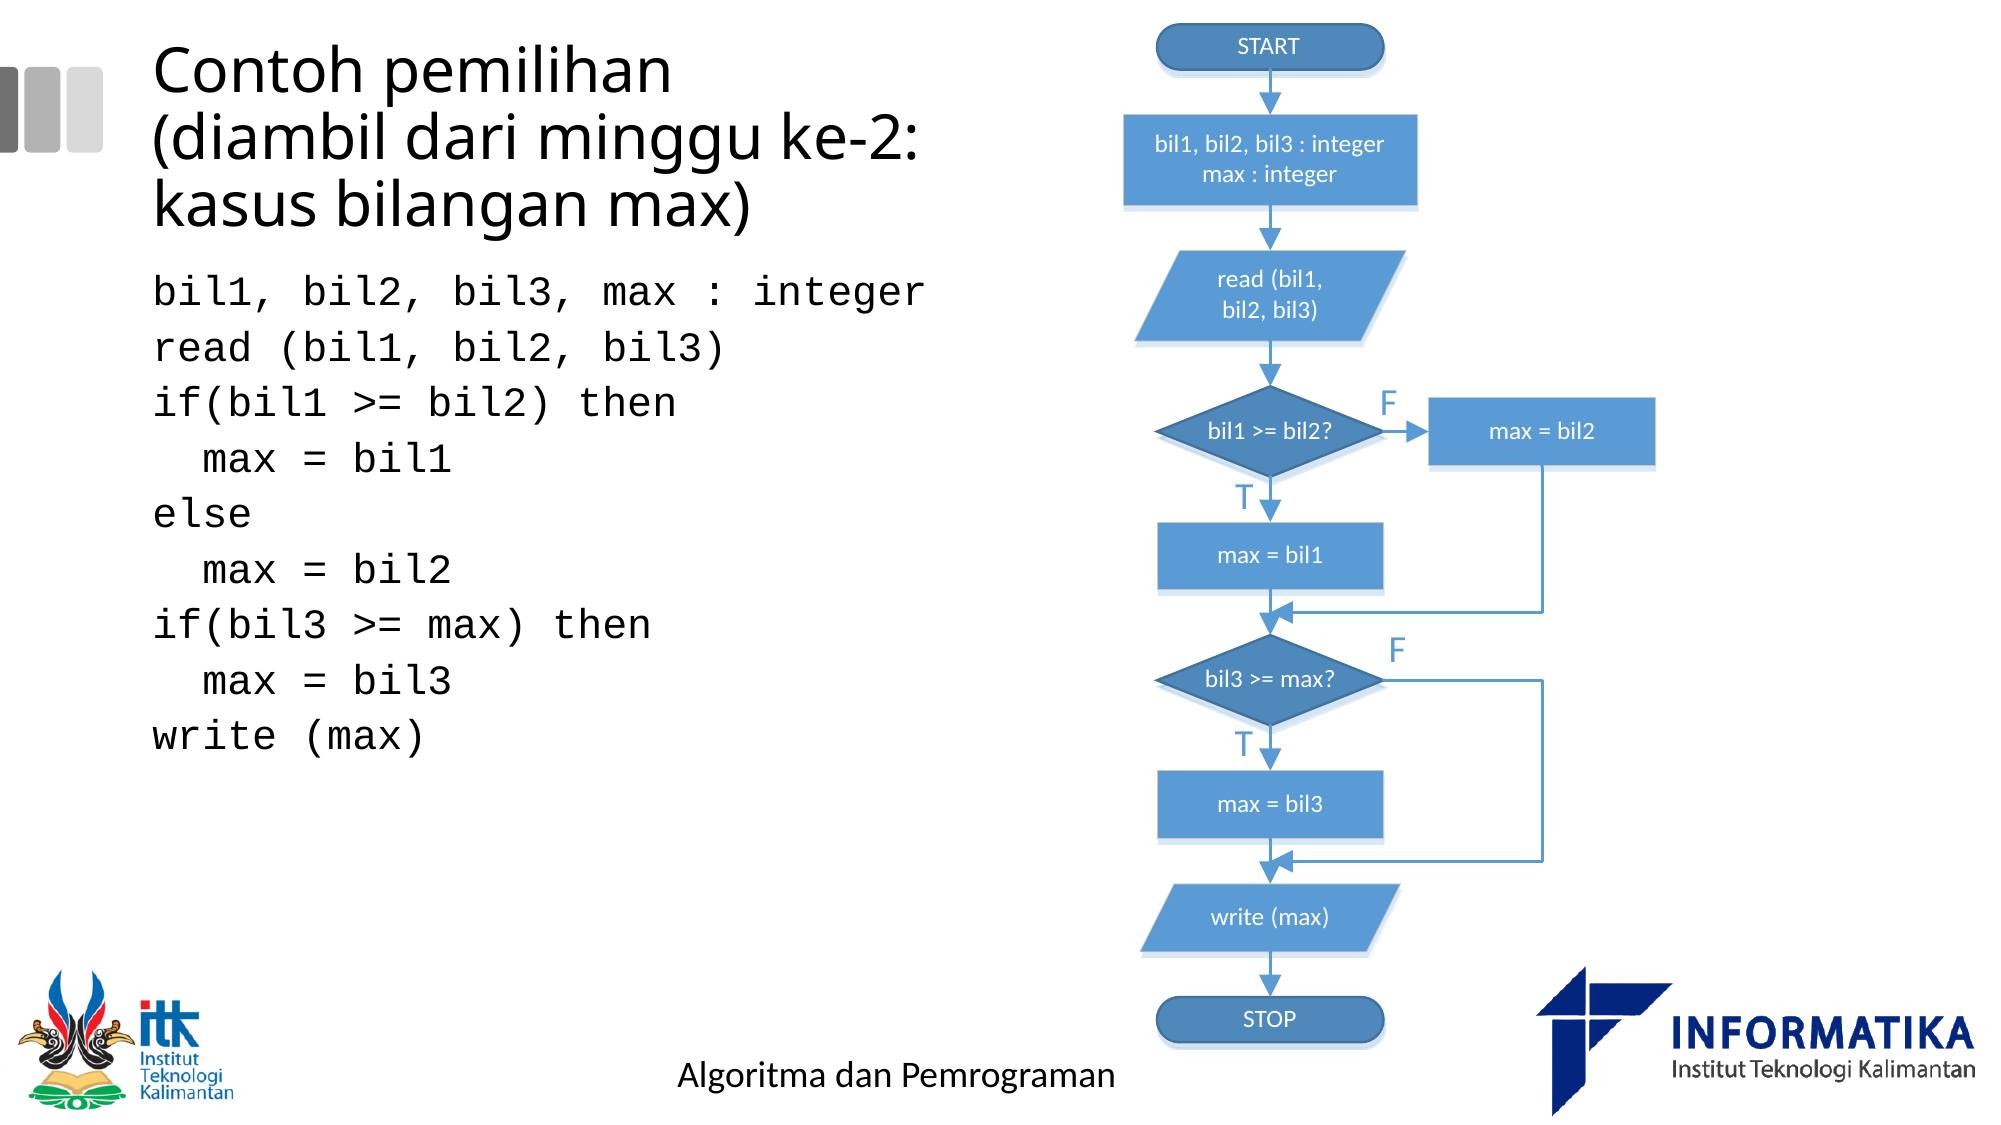

Contoh pemilihan
(diambil dari minggu ke-2:
kasus bilangan max)
START
bil
1
,
bil
2
,
bil
3
:
integer
max
:
integer
bil1, bil2, bil3, max : integer
read (bil1, bil2, bil3)
if(bil1 >= bil2) then
 max = bil1
else
 max = bil2
if(bil3 >= max) then
 max = bil3
write (max)
read
(
bil
1
,
bil
2
,
bil
3
)
F
bil
1
>
=
bil
2
?
max
=
bil
2
T
max
=
bil
1
F
bil
3
>
=
max
?
T
max
=
bil
3
write
(
max
)
STOP
Algoritma dan Pemrograman